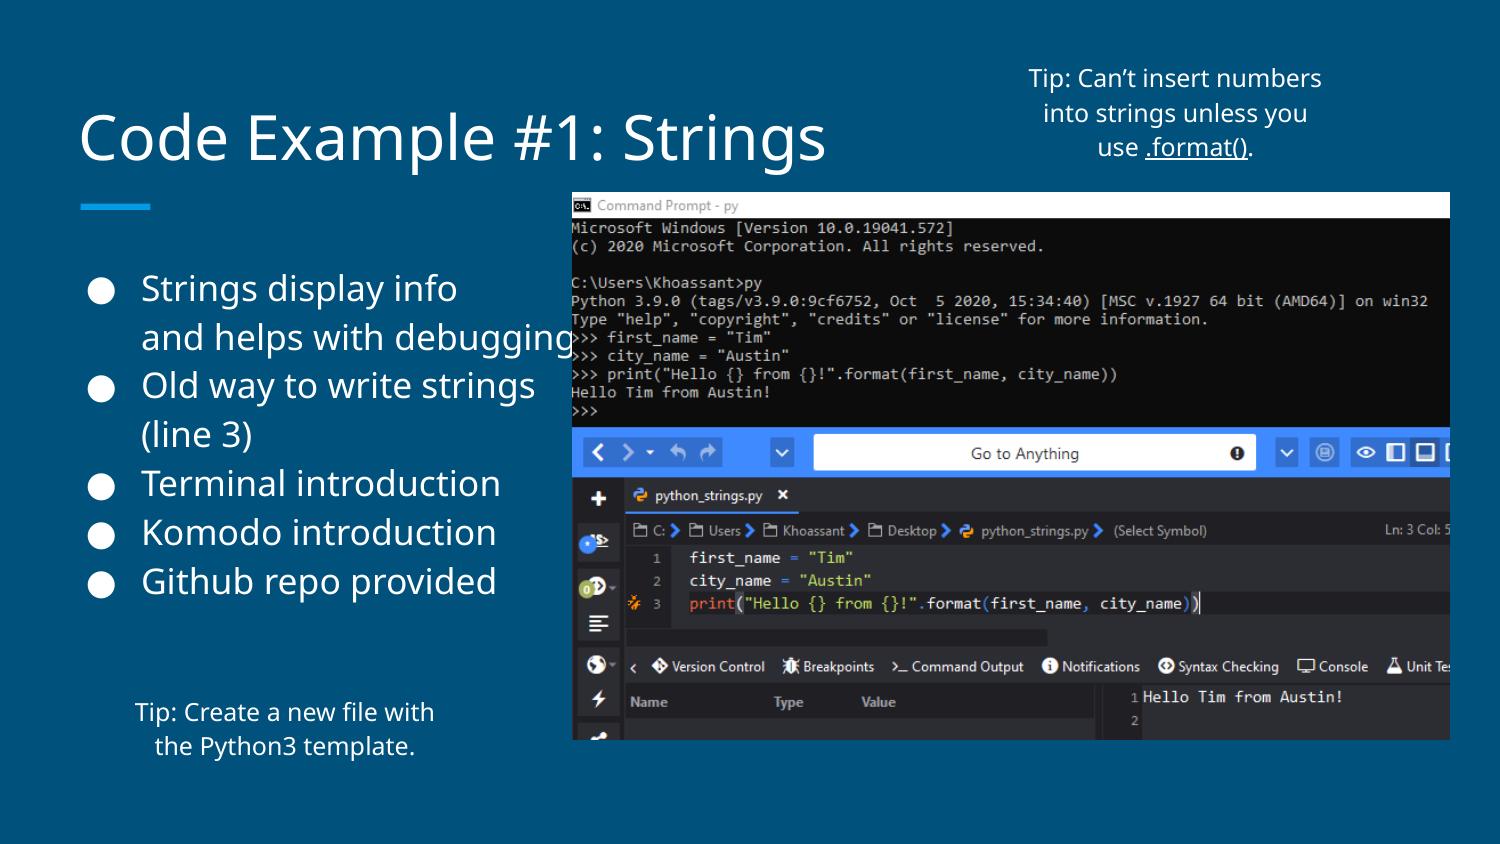

Tip: Can’t insert numbers into strings unless you use .format().
# Code Example #1: Strings
Strings display info
and helps with debugging
Old way to write strings
(line 3)
Terminal introduction
Komodo introduction
Github repo provided
Tip: Create a new file with the Python3 template.